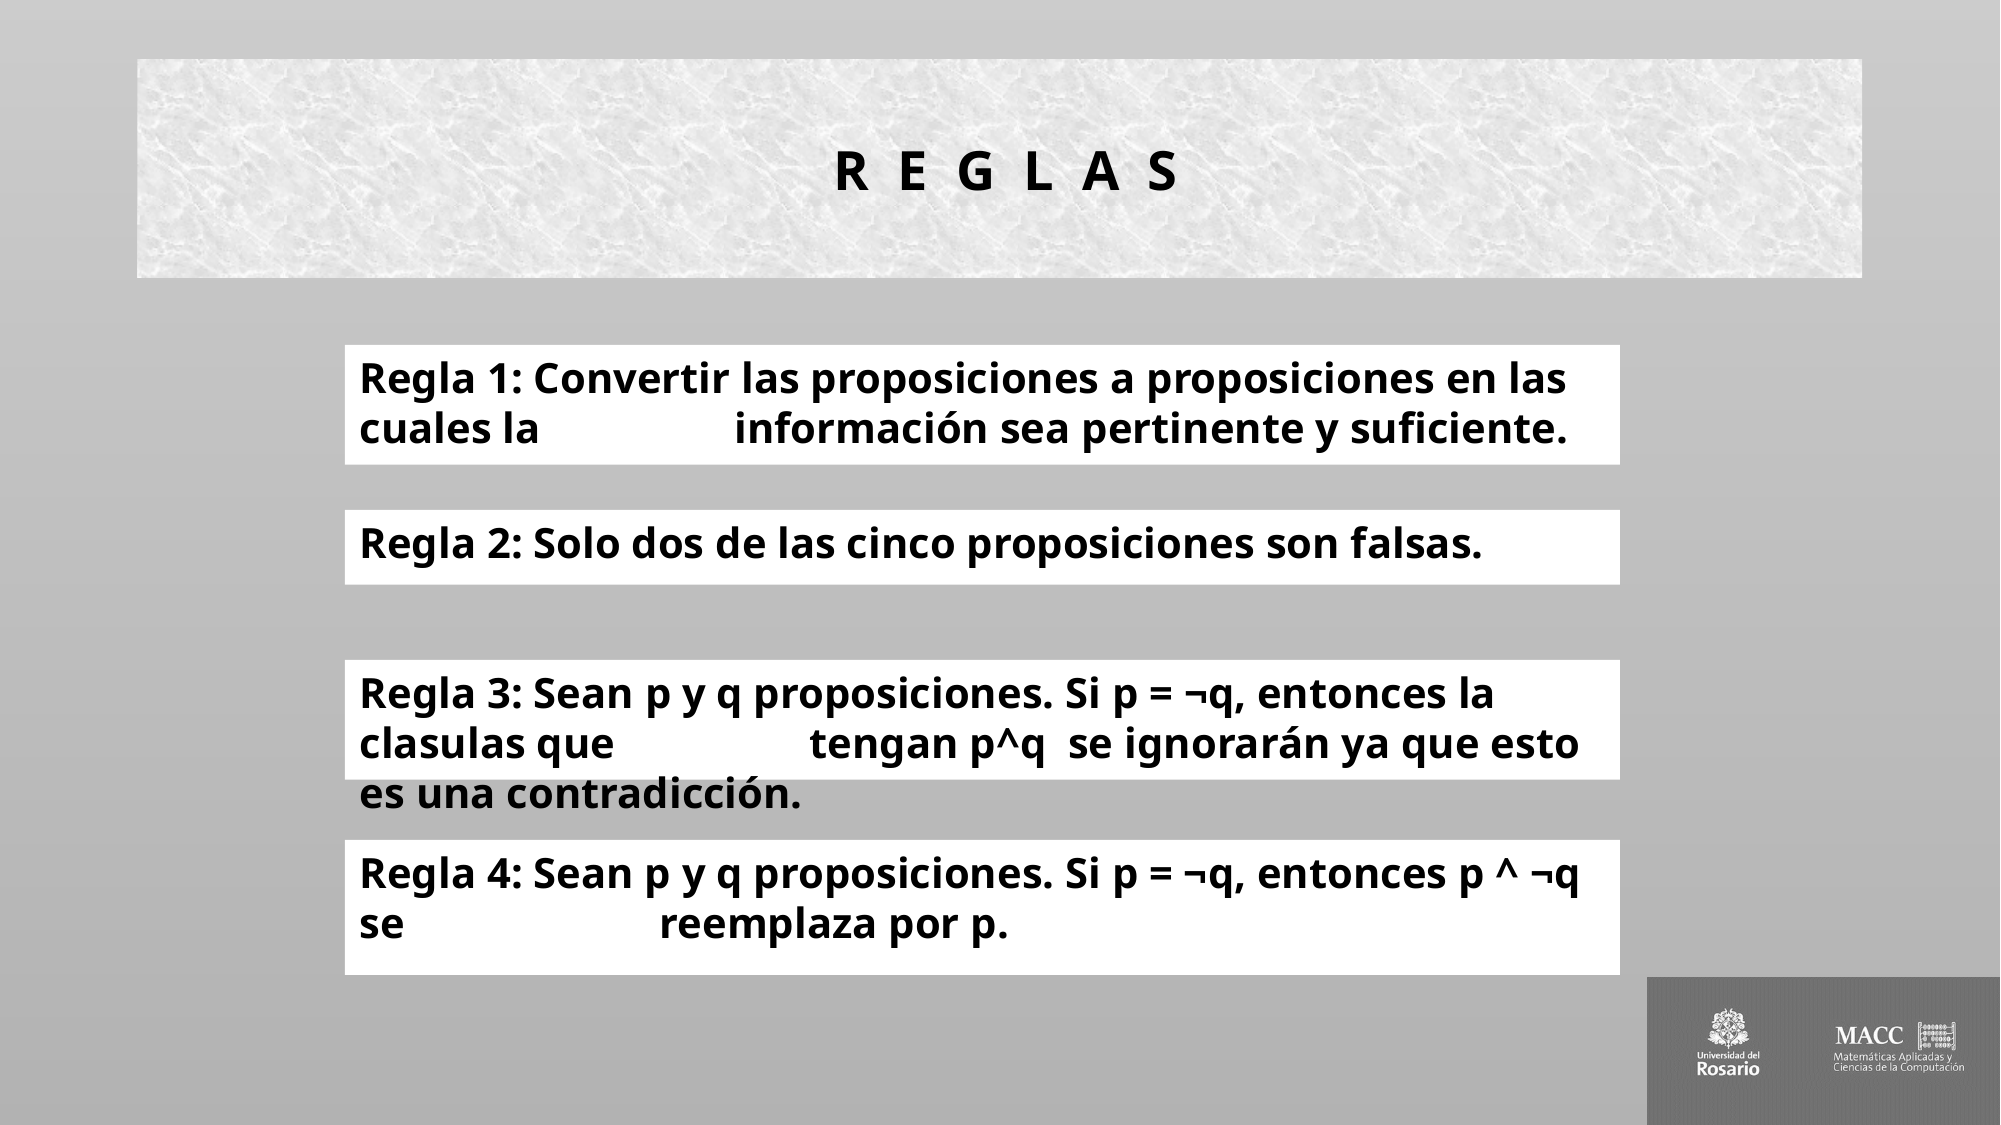

R E G L A S
Regla 1: Convertir las proposiciones a proposiciones en las cuales la 			información sea pertinente y suficiente.
Regla 2: Solo dos de las cinco proposiciones son falsas.
Regla 3: Sean p y q proposiciones. Si p = ¬q, entonces la clasulas que 			tengan p^q se ignorarán ya que esto es una contradicción.
Regla 4: Sean p y q proposiciones. Si p = ¬q, entonces p ^ ¬q se 				reemplaza por p.